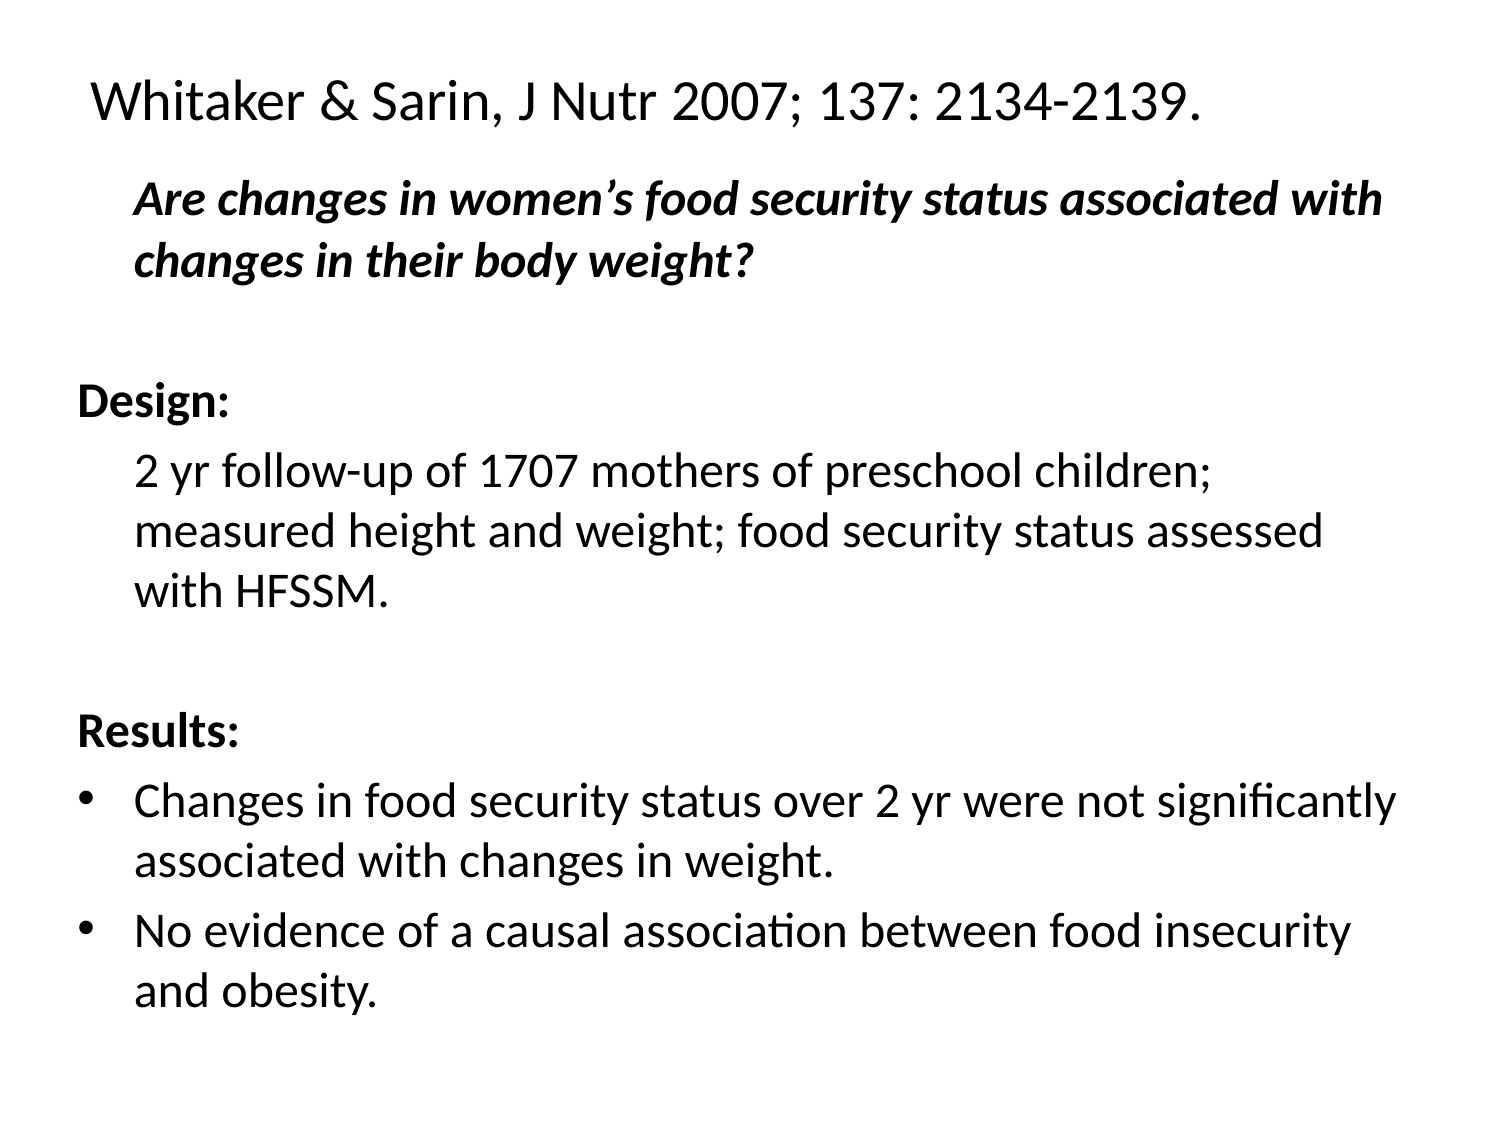

# Whitaker & Sarin, J Nutr 2007; 137: 2134-2139.
	Are changes in women’s food security status associated with changes in their body weight?
Design:
	2 yr follow-up of 1707 mothers of preschool children; measured height and weight; food security status assessed with HFSSM.
Results:
Changes in food security status over 2 yr were not significantly associated with changes in weight.
No evidence of a causal association between food insecurity and obesity.